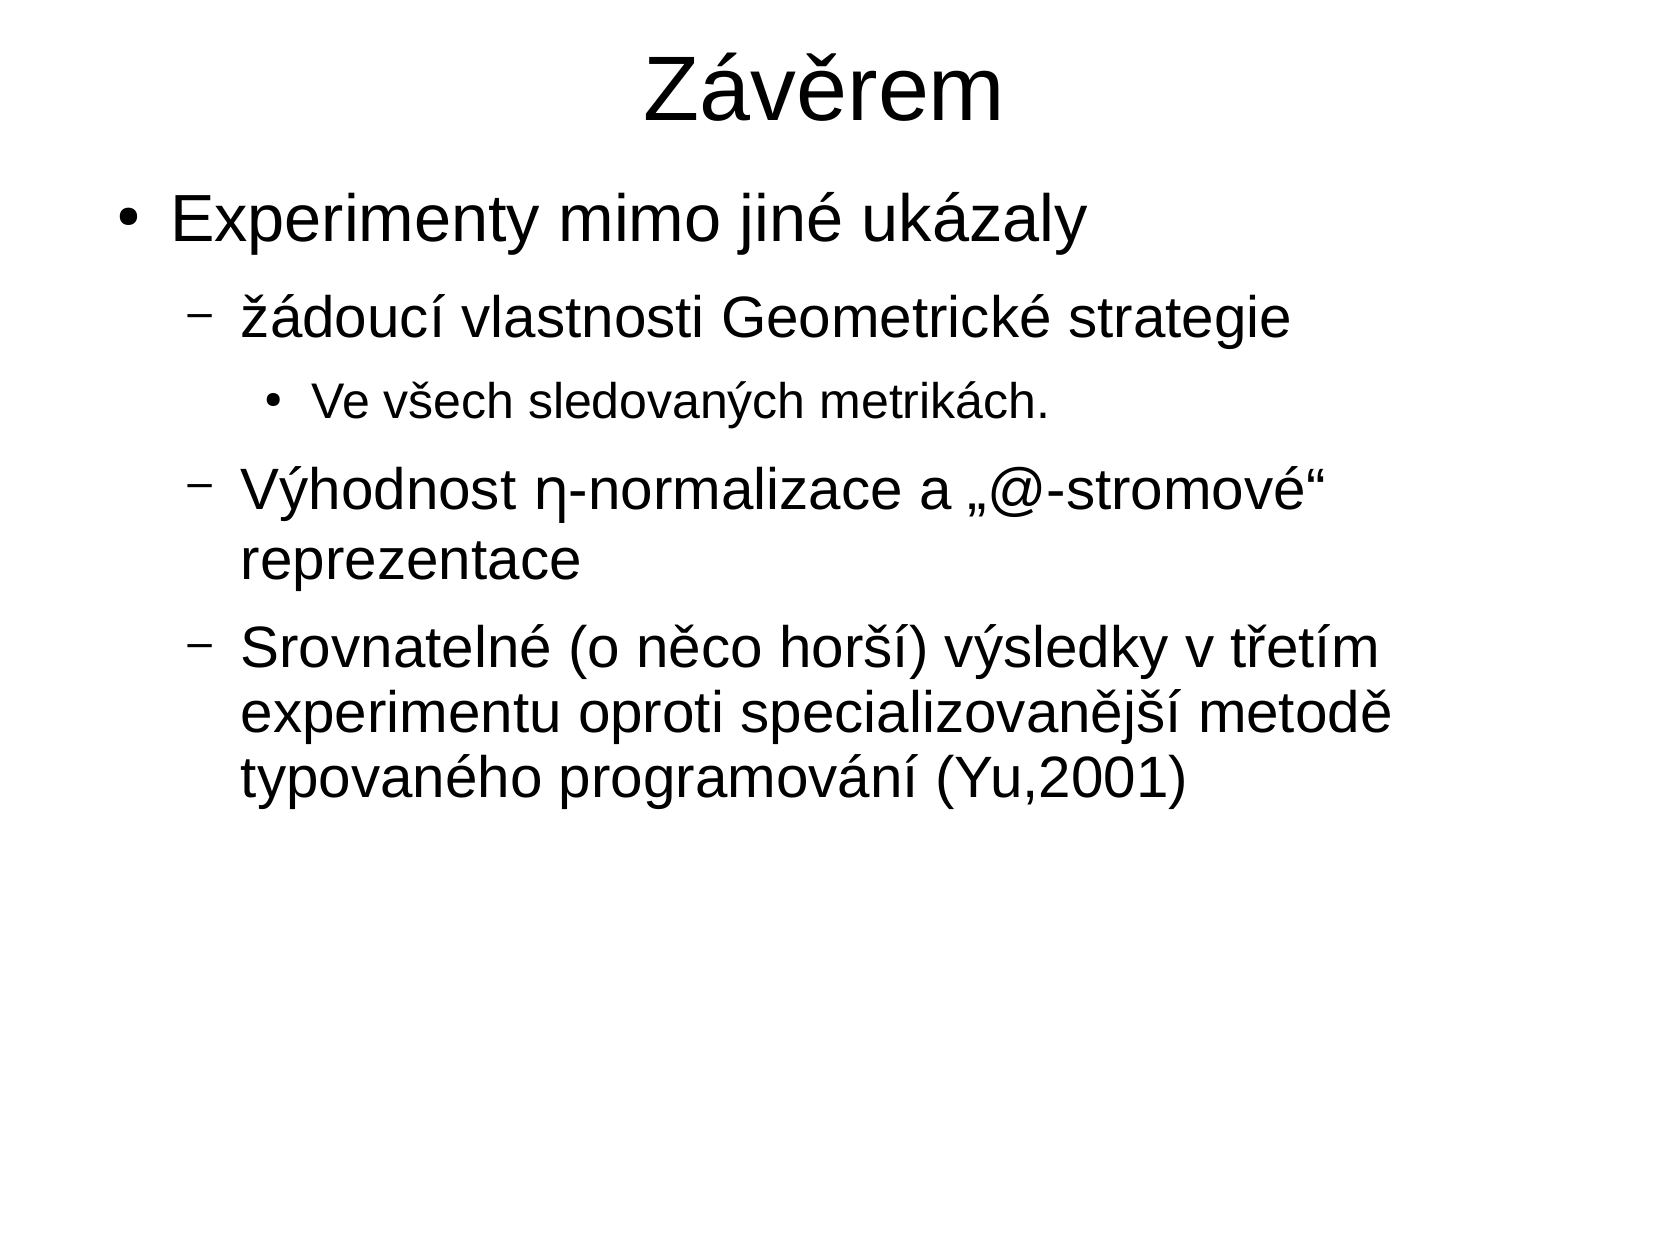

# Závěrem
Experimenty mimo jiné ukázaly
žádoucí vlastnosti Geometrické strategie
Ve všech sledovaných metrikách.
Výhodnost η-normalizace a „@-stromové“ reprezentace
Srovnatelné (o něco horší) výsledky v třetím experimentu oproti specializovanější metodě typovaného programování (Yu,2001)